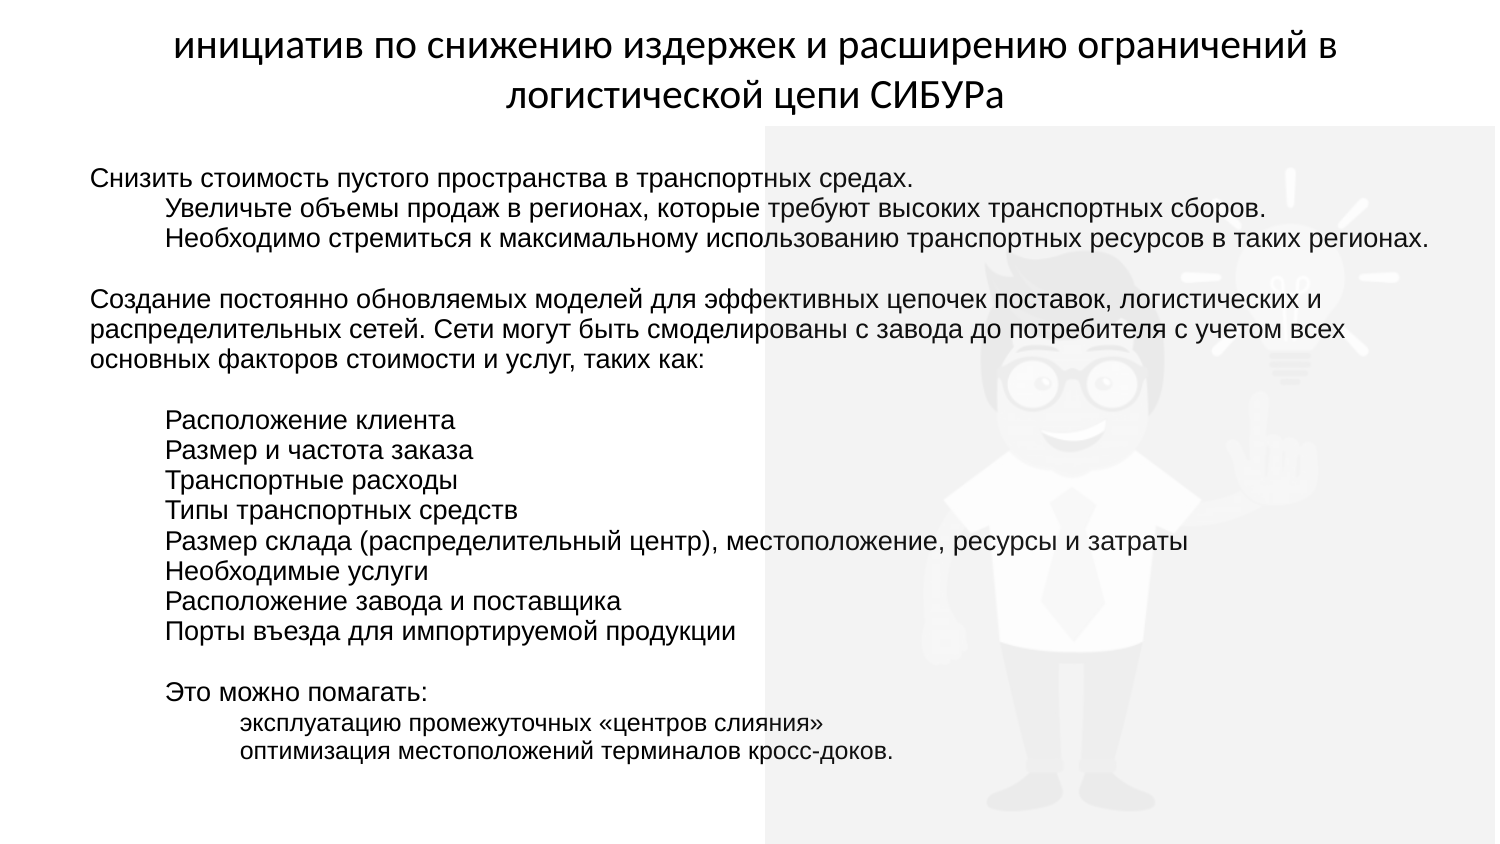

инициатив по снижению издержек и расширению ограничений в логистической цепи СИБУРа
Снизить стоимость пустого пространства в транспортных средах.
	Увеличьте объемы продаж в регионах, которые требуют высоких транспортных сборов. 				Необходимо стремиться к максимальному использованию транспортных ресурсов в таких регионах.
Cоздание постоянно обновляемых моделей для эффективных цепочек поставок, логистических и распределительных сетей. Сети могут быть смоделированы с завода до потребителя с учетом всех основных факторов стоимости и услуг, таких как:
	Расположение клиента
	Размер и частота заказа
	Транспортные расходы
	Типы транспортных средств
	Размер склада (распределительный центр), местоположение, ресурсы и затраты
	Необходимые услуги
	Расположение завода и поставщика
	Порты въезда для импортируемой продукции
	Это можно помагать:
		эксплуатацию промежуточных «центров слияния»
		оптимизация местоположений терминалов кросс-доков.